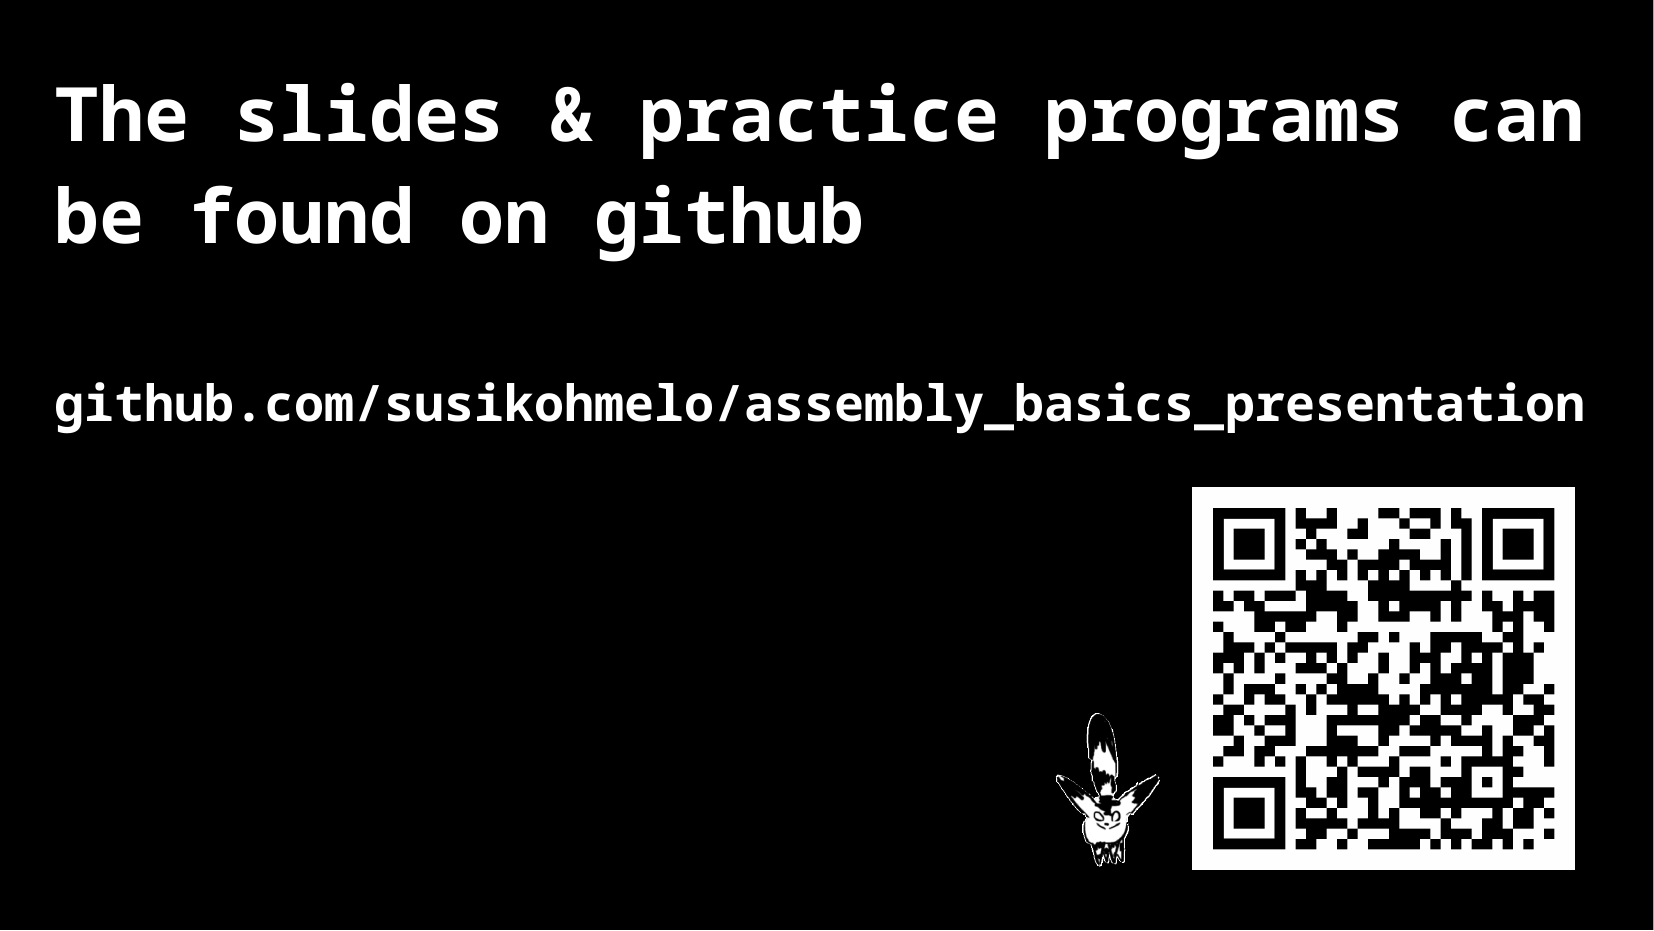

# The slides & practice programs can be found on github github.com/susikohmelo/assembly_basics_presentation